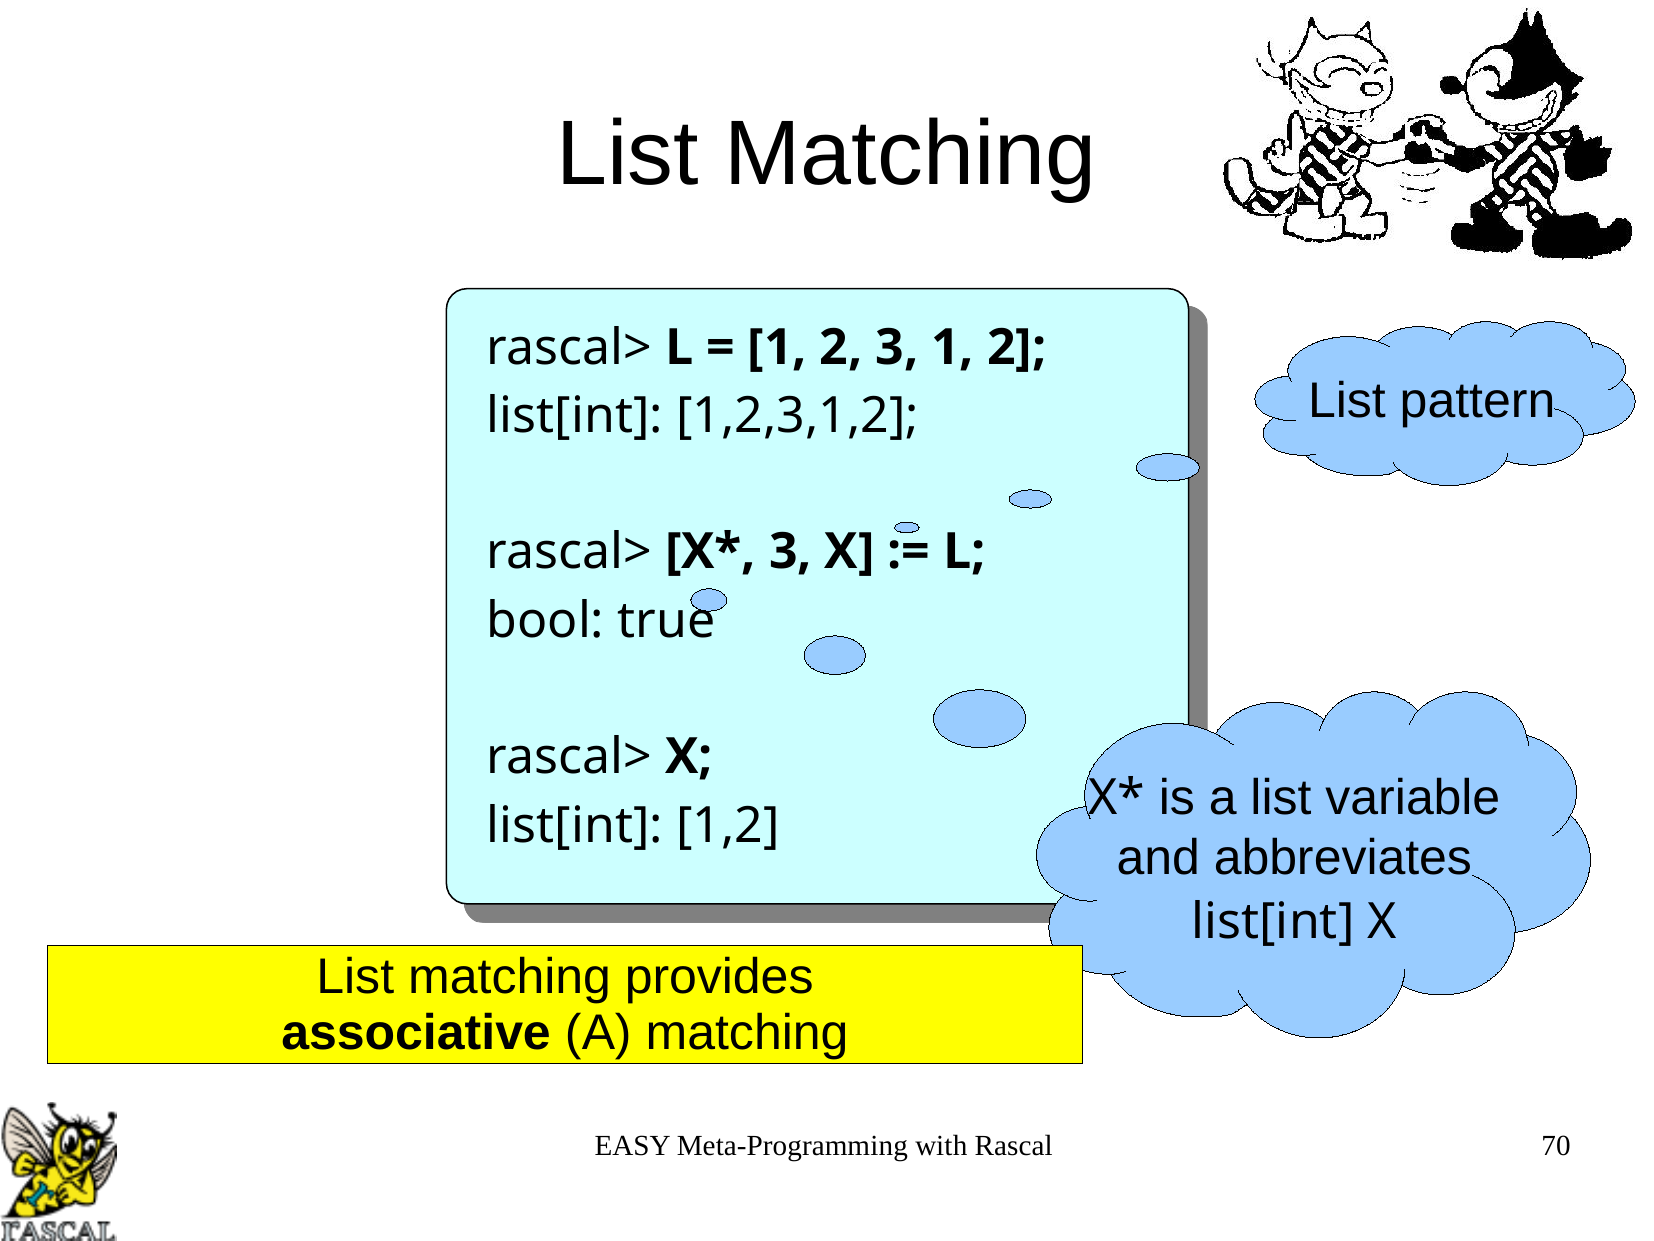

# List Matching
rascal> L = [1, 2, 3, 1, 2];
list[int]: [1,2,3,1,2];
rascal> [X*, 3, X] := L;
bool: true
rascal> X;
list[int]: [1,2]
List pattern
X* is a list variable
and abbreviates
list[int] X
List matching provides
associative (A) matching
70